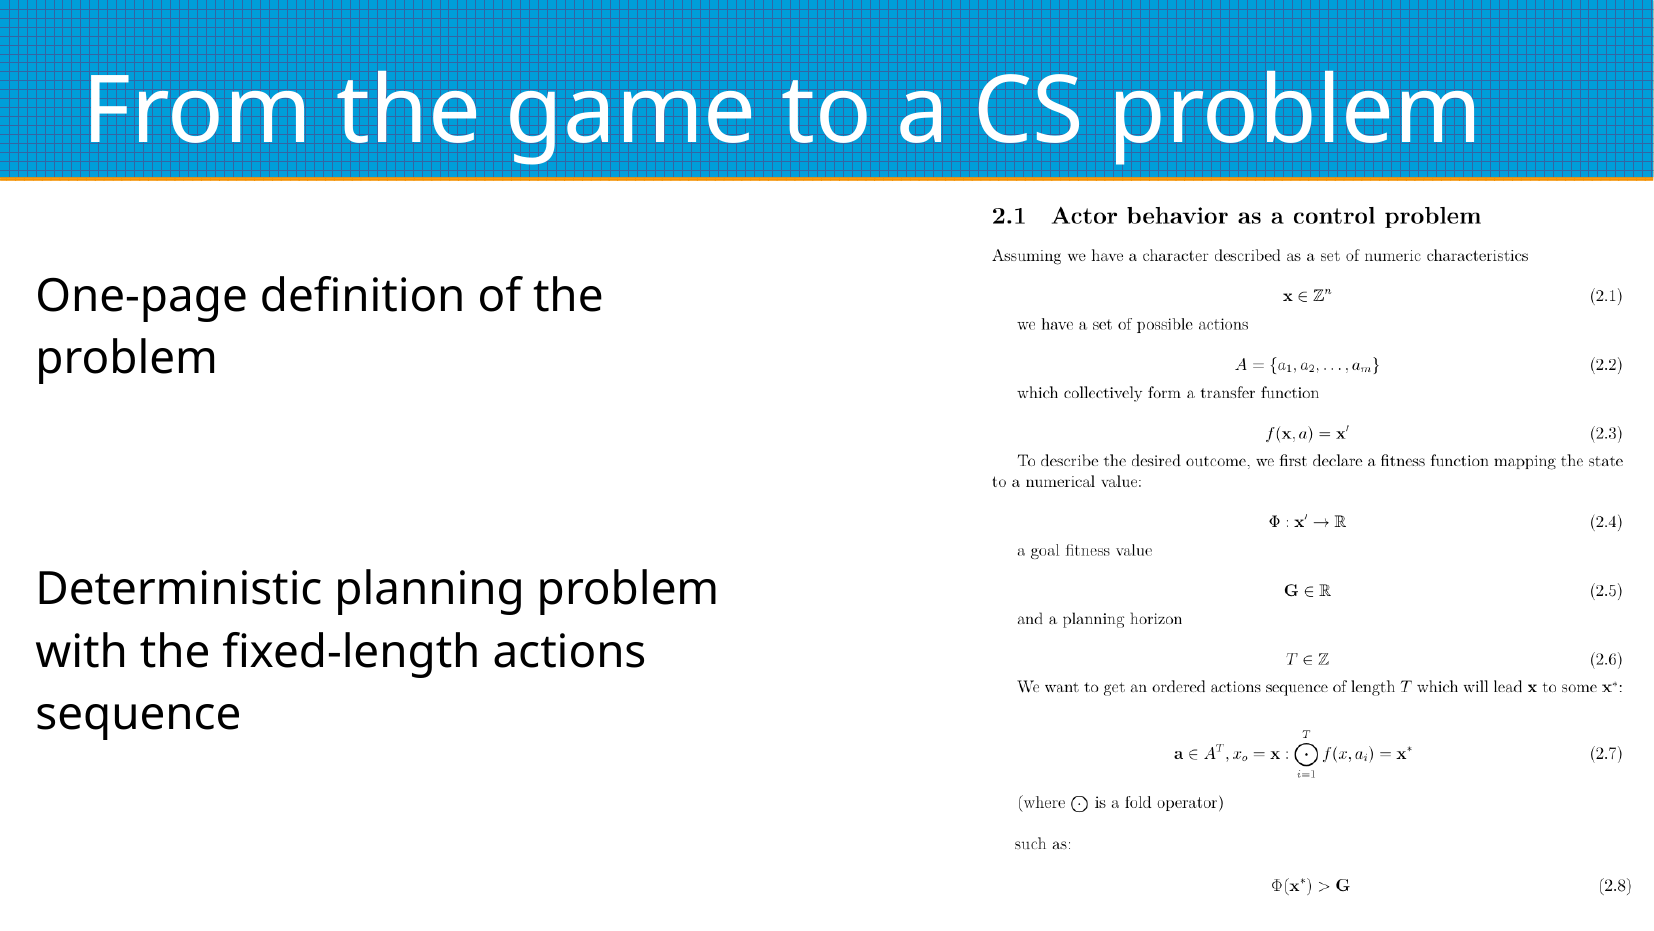

# From the game to a CS problem
One-page definition of the problem
Deterministic planning problem with the fixed-length actions sequence